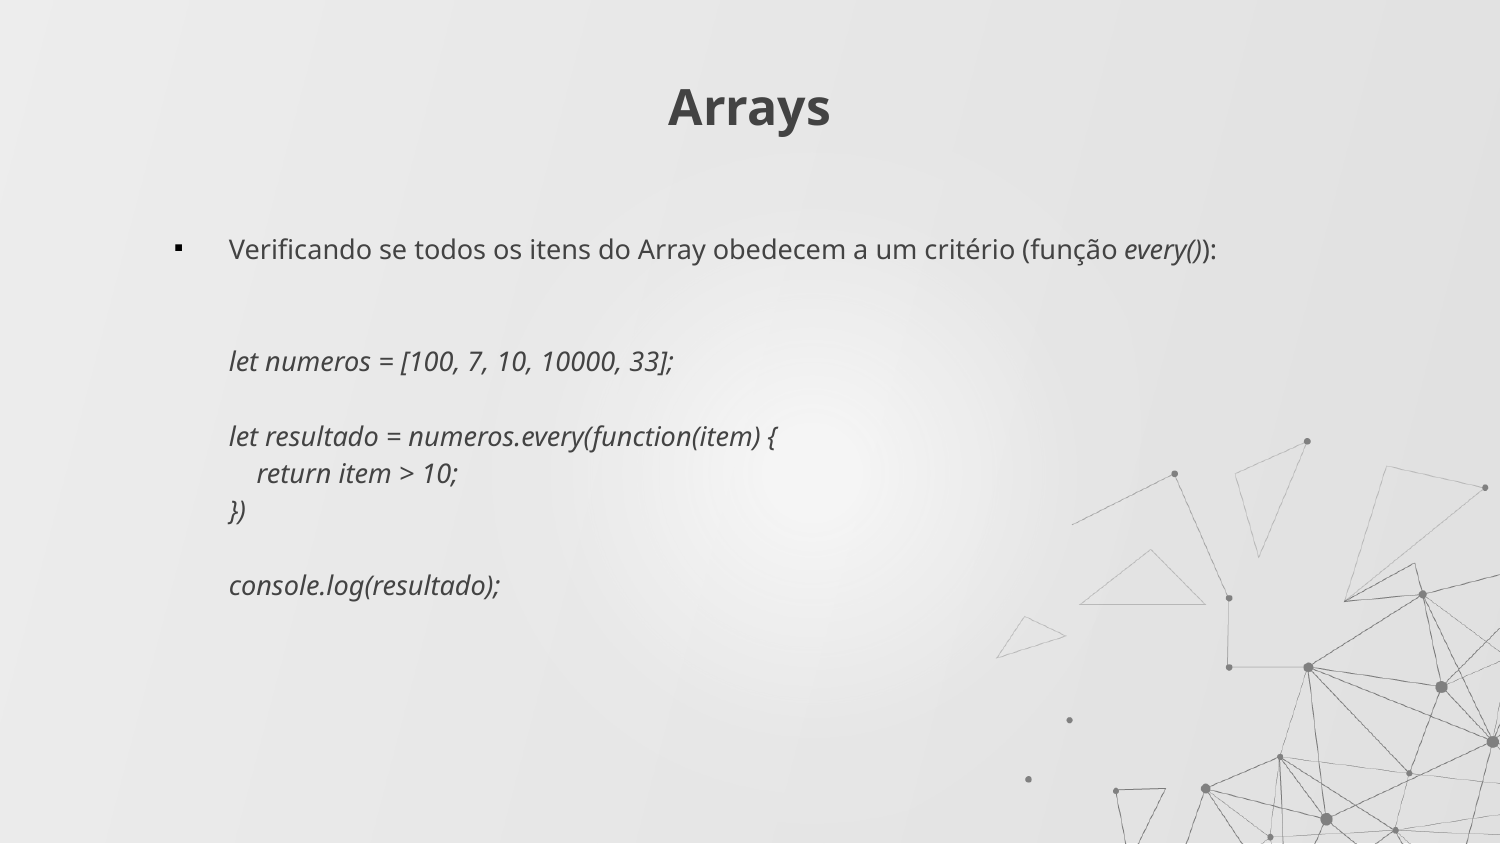

Arrays
# Verificando se todos os itens do Array obedecem a um critério (função every()):
let numeros = [100, 7, 10, 10000, 33];
let resultado = numeros.every(function(item) {
 return item > 10;
})
console.log(resultado);